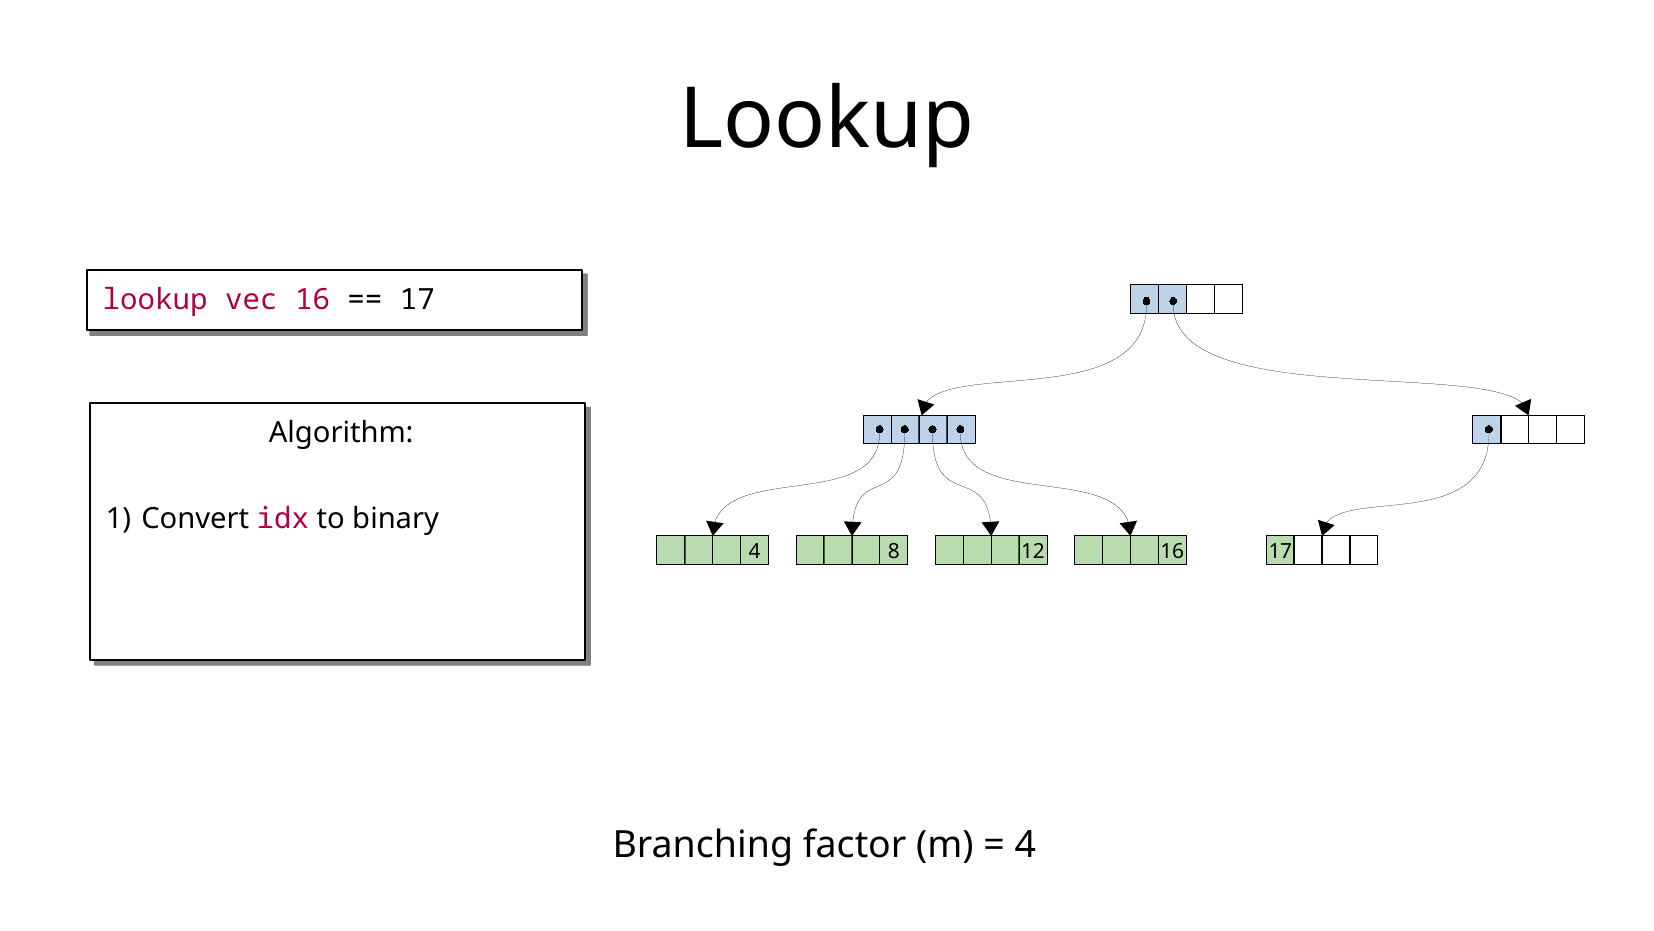

# Lookup
lookup vec 16 == 17
4
8
12
16
17
 Algorithm:
Convert idx to binary
Branching factor (m) = 4